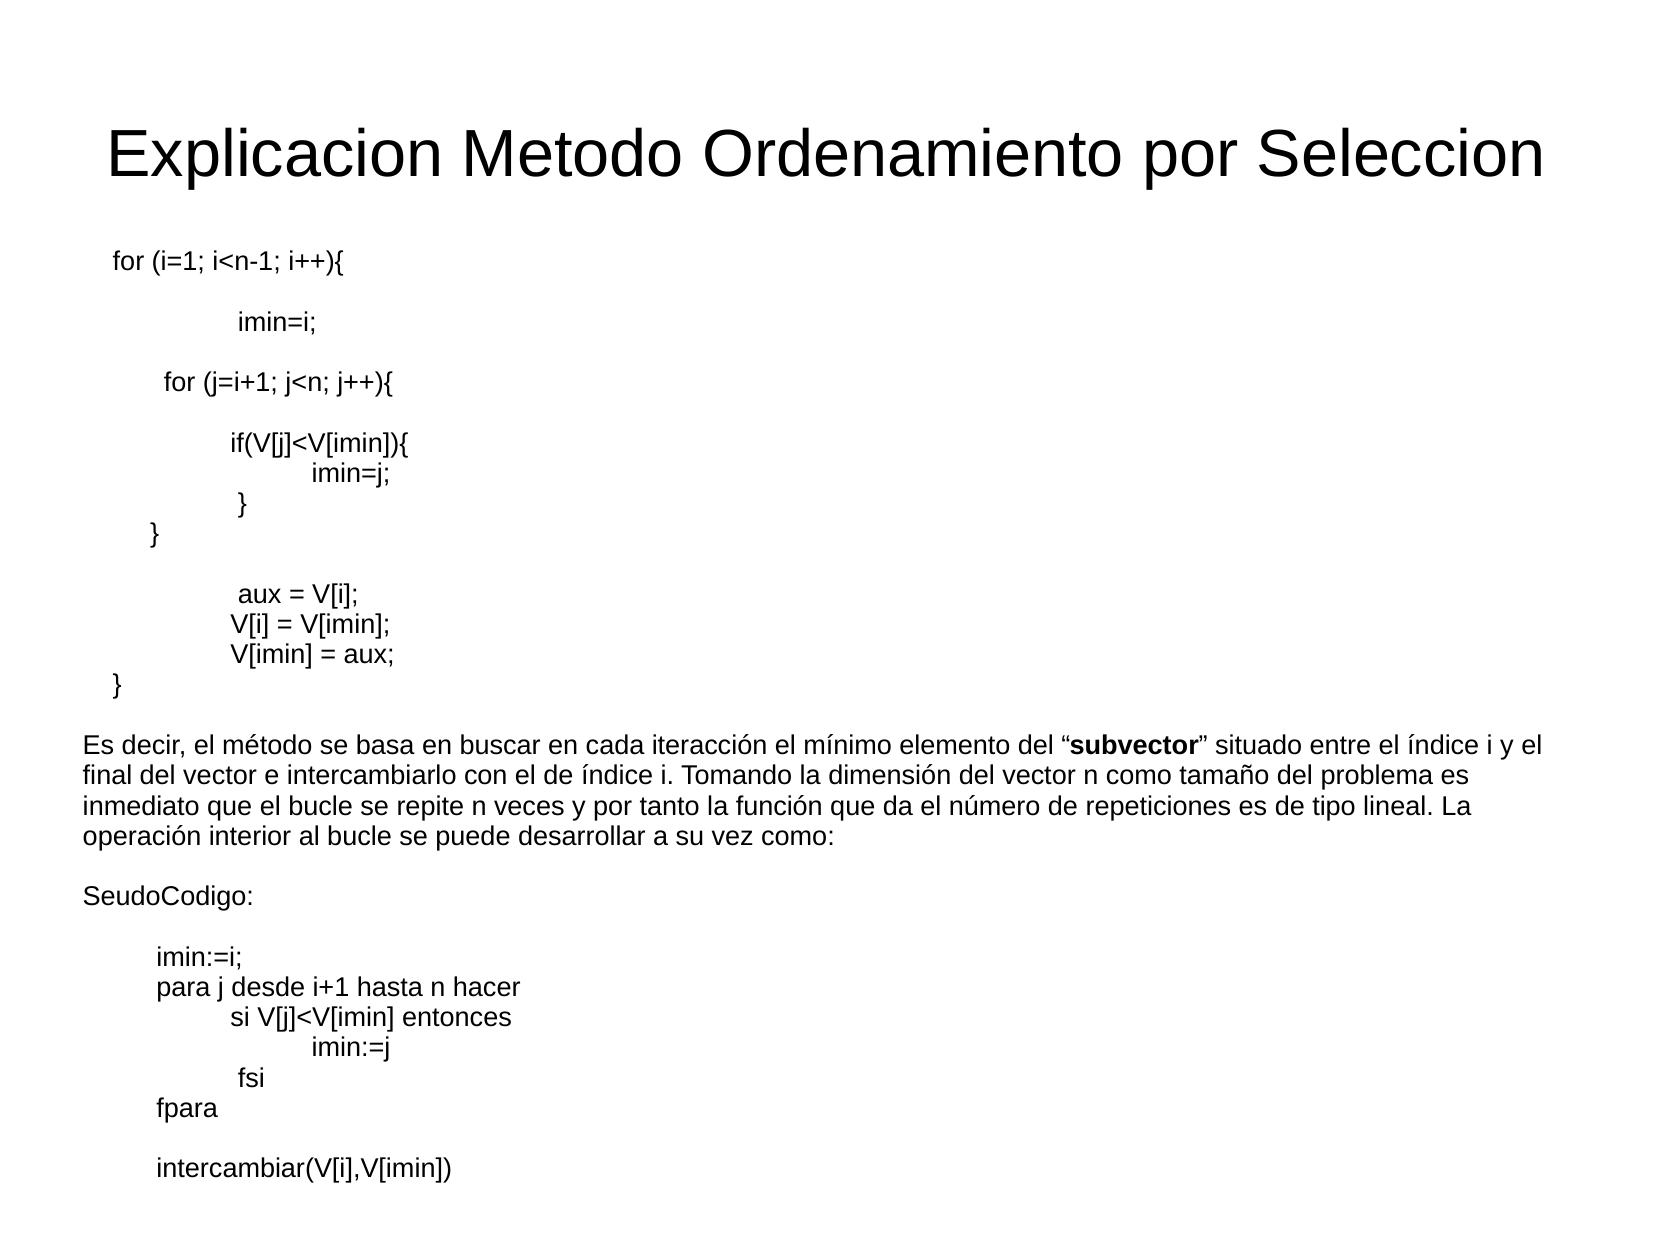

# Explicacion Metodo Ordenamiento por Seleccion
 for (i=1; i<n-1; i++){
 		 imin=i;
 	 for (j=i+1; j<n; j++){
 		if(V[j]<V[imin]){
 			 imin=j;
 		 }
 }
 		 aux = V[i];
 		V[i] = V[imin];
 		V[imin] = aux;
 }
Es decir, el método se basa en buscar en cada iteracción el mínimo elemento del “subvector” situado entre el índice i y el final del vector e intercambiarlo con el de índice i. Tomando la dimensión del vector n como tamaño del problema es inmediato que el bucle se repite n veces y por tanto la función que da el número de repeticiones es de tipo lineal. La operación interior al bucle se puede desarrollar a su vez como:
SeudoCodigo:
	imin:=i;
	para j desde i+1 hasta n hacer
 		si V[j]<V[imin] entonces
			 imin:=j
		 fsi
	fpara
	intercambiar(V[i],V[imin])